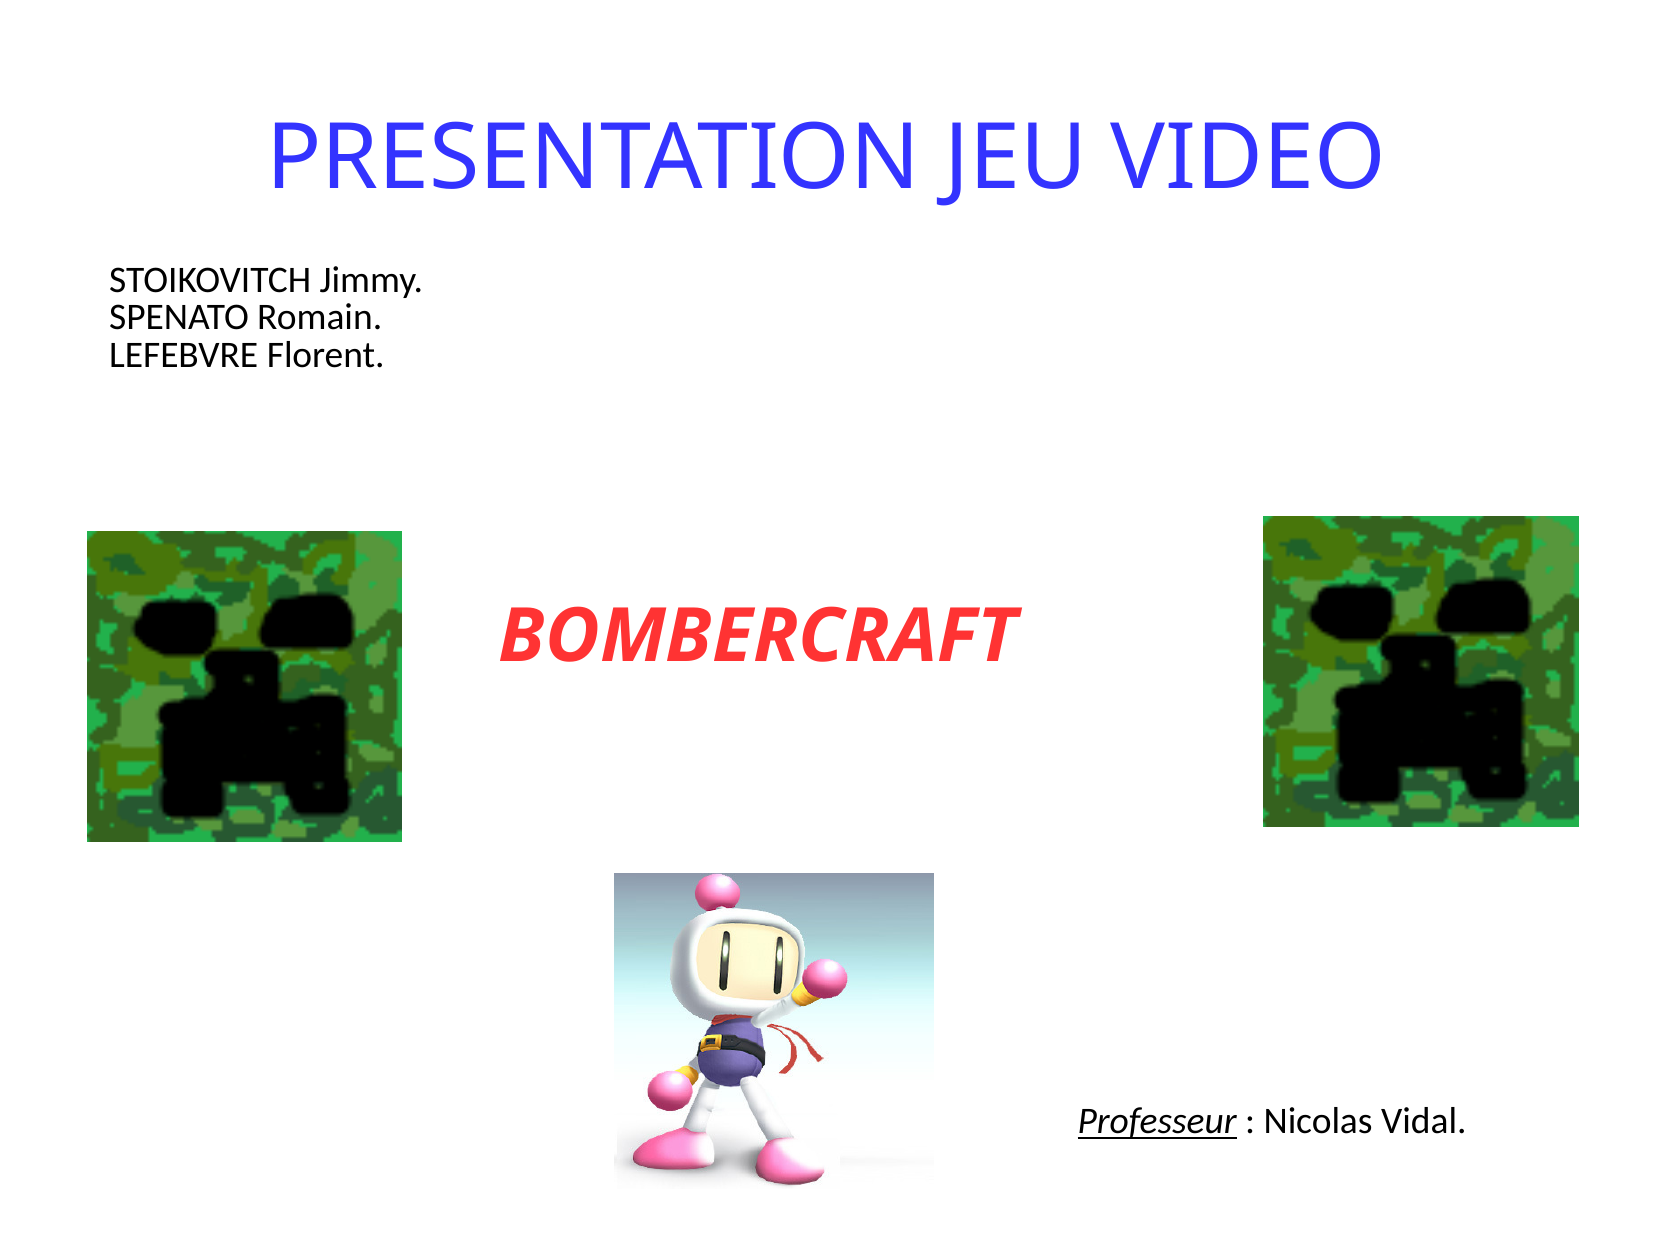

# PRESENTATION JEU VIDEO
STOIKOVITCH Jimmy.
SPENATO Romain.
LEFEBVRE Florent.
BOMBERCRAFT
Professeur : Nicolas Vidal.